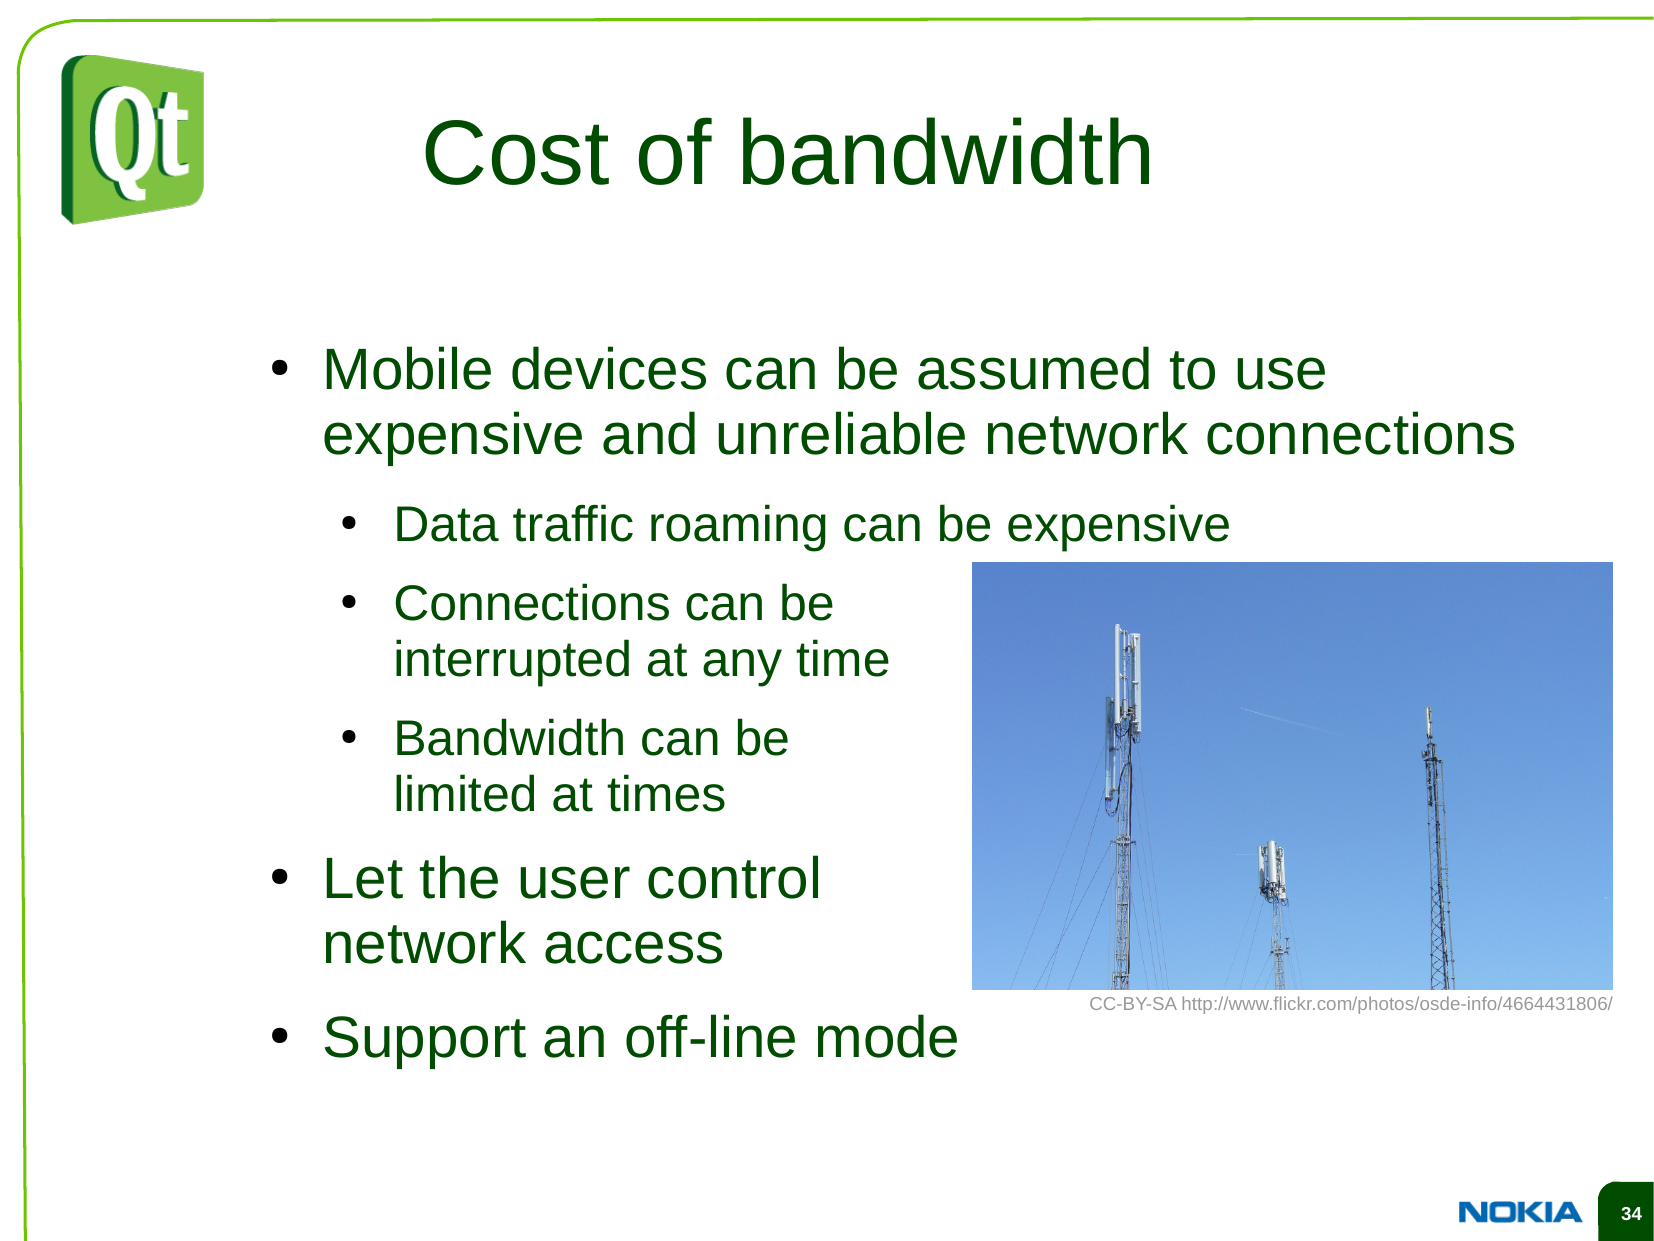

# Cost of bandwidth
Mobile devices can be assumed to use expensive and unreliable network connections
Data traffic roaming can be expensive
Connections can be
interrupted at any time
Bandwidth can be
limited at times
Let the user control
network access
Support an off-line mode
CC-BY-SA http://www.flickr.com/photos/osde-info/4664431806/